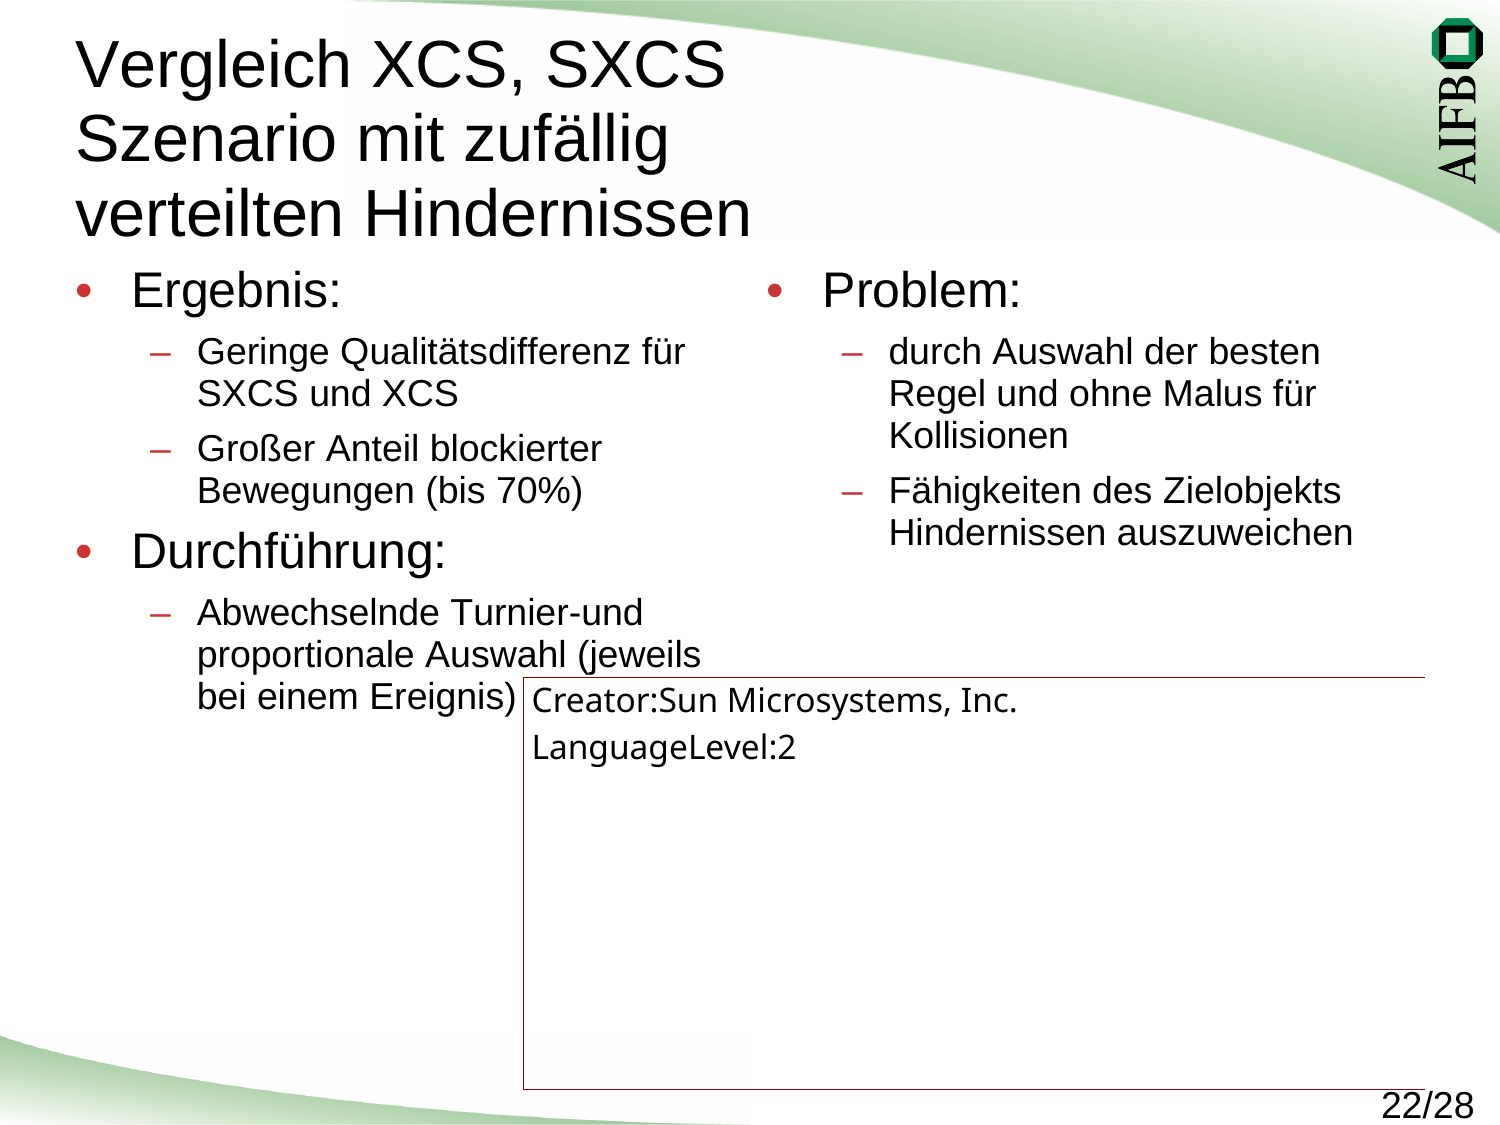

# Vergleich XCS, SXCS Szenario mit zufällig verteilten Hindernissen
Ergebnis:
Geringe Qualitätsdifferenz für SXCS und XCS
Großer Anteil blockierter Bewegungen (bis 70%)
Durchführung:
Abwechselnde Turnier-und proportionale Auswahl (jeweils bei einem Ereignis)
Problem:
durch Auswahl der besten Regel und ohne Malus für Kollisionen
Fähigkeiten des Zielobjekts Hindernissen auszuweichen
22